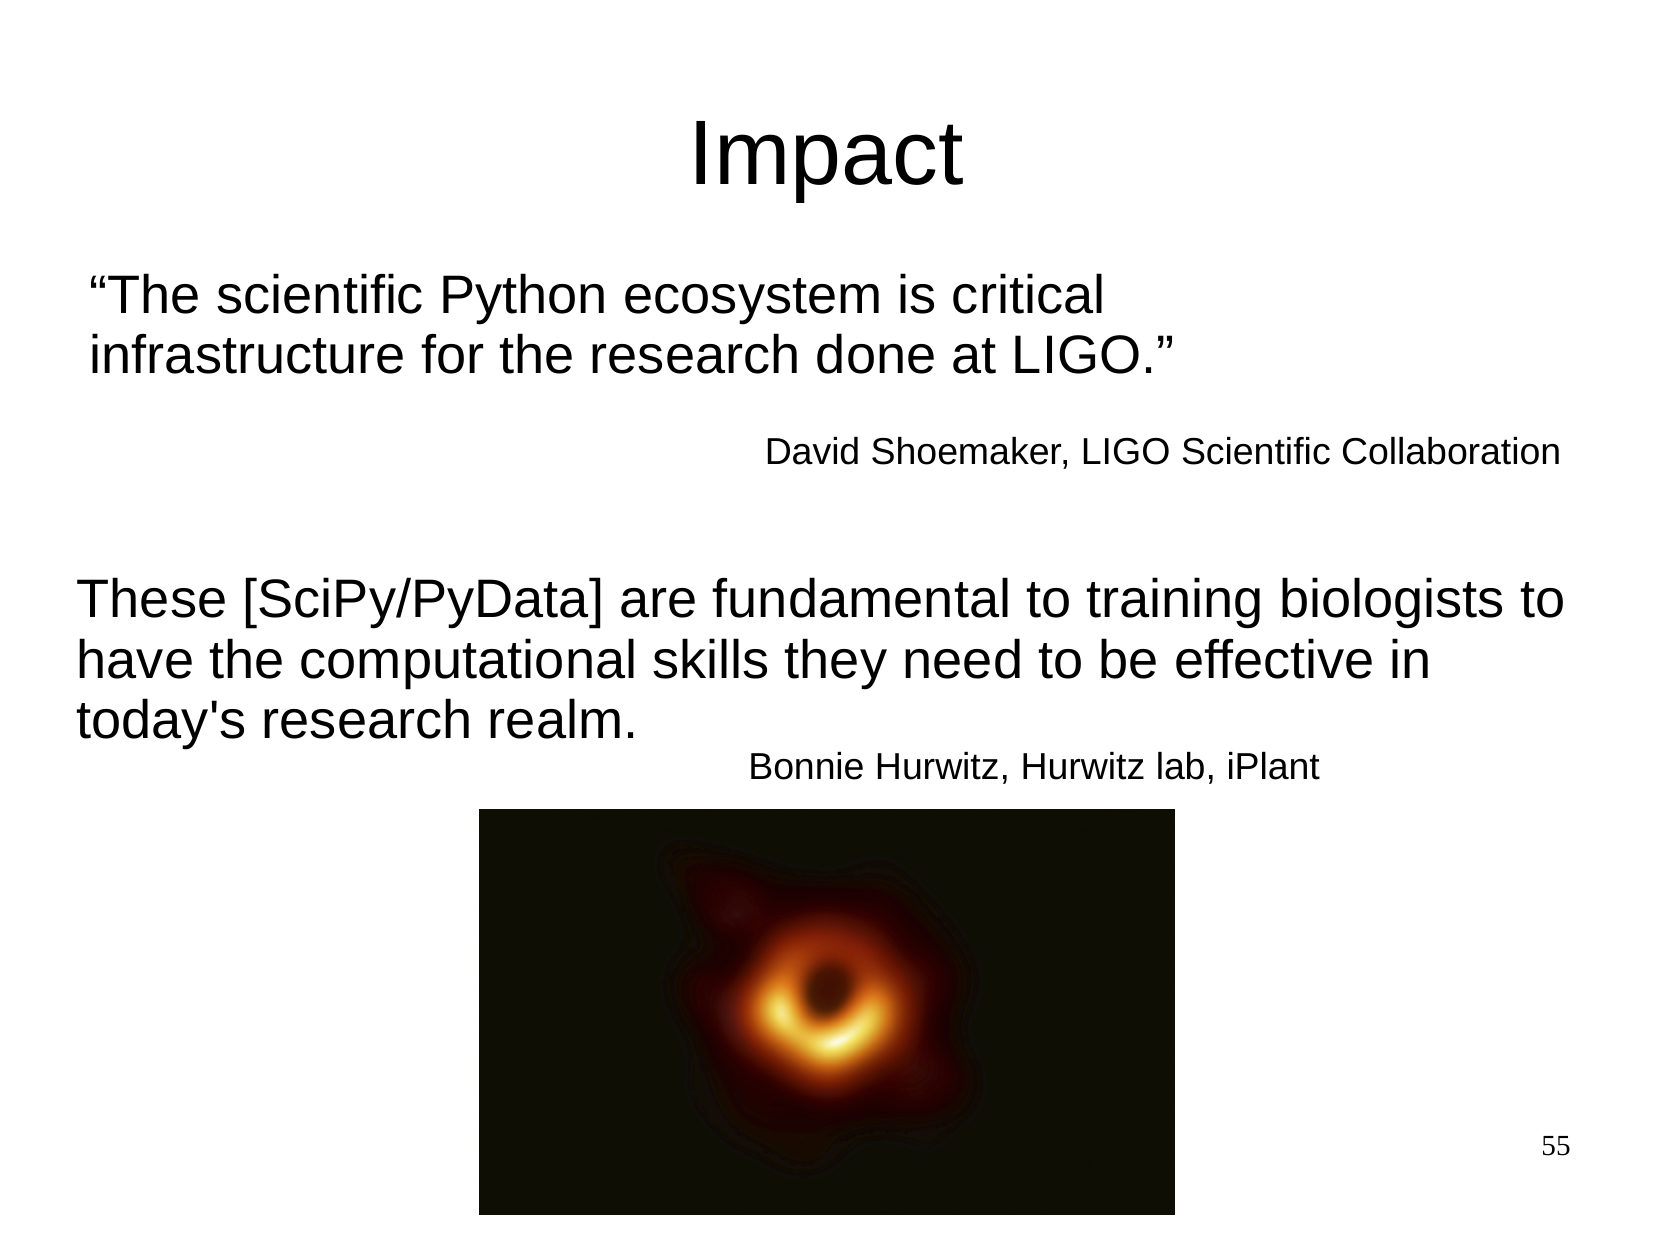

# Impact
“The scientific Python ecosystem is critical
infrastructure for the research done at LIGO.”
David Shoemaker, LIGO Scientific Collaboration
These [SciPy/PyData] are fundamental to training biologists to have the computational skills they need to be effective in today's research realm.
Bonnie Hurwitz, Hurwitz lab, iPlant
5